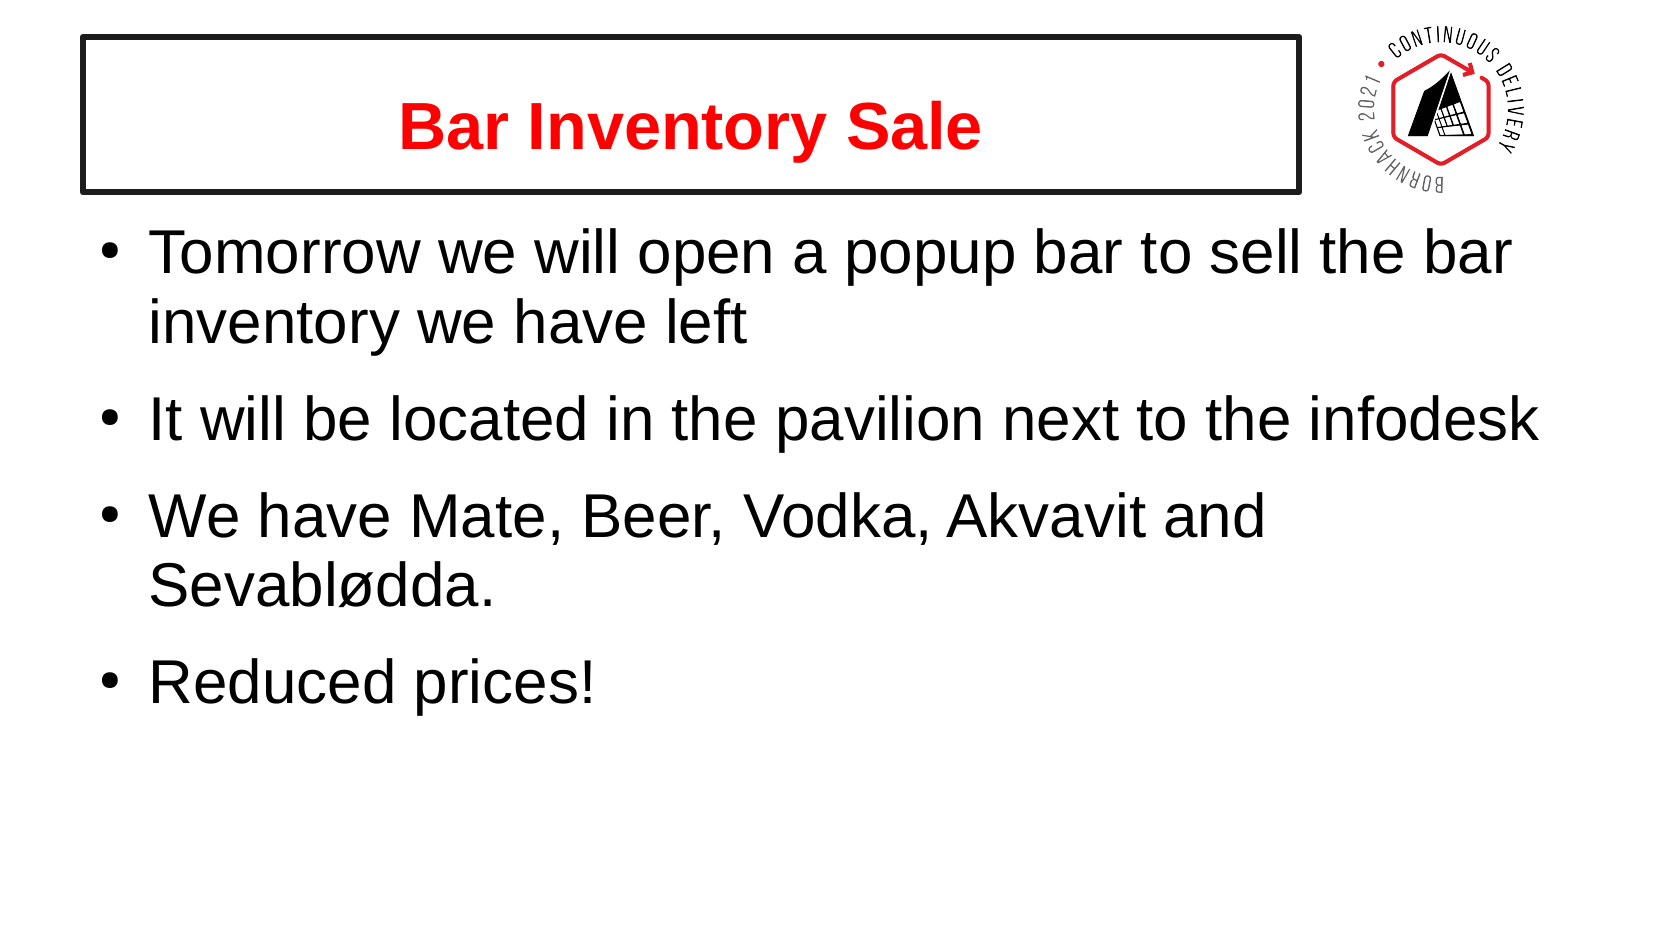

# Bar Inventory Sale
Tomorrow we will open a popup bar to sell the bar inventory we have left
It will be located in the pavilion next to the infodesk
We have Mate, Beer, Vodka, Akvavit and Sevablødda.
Reduced prices!